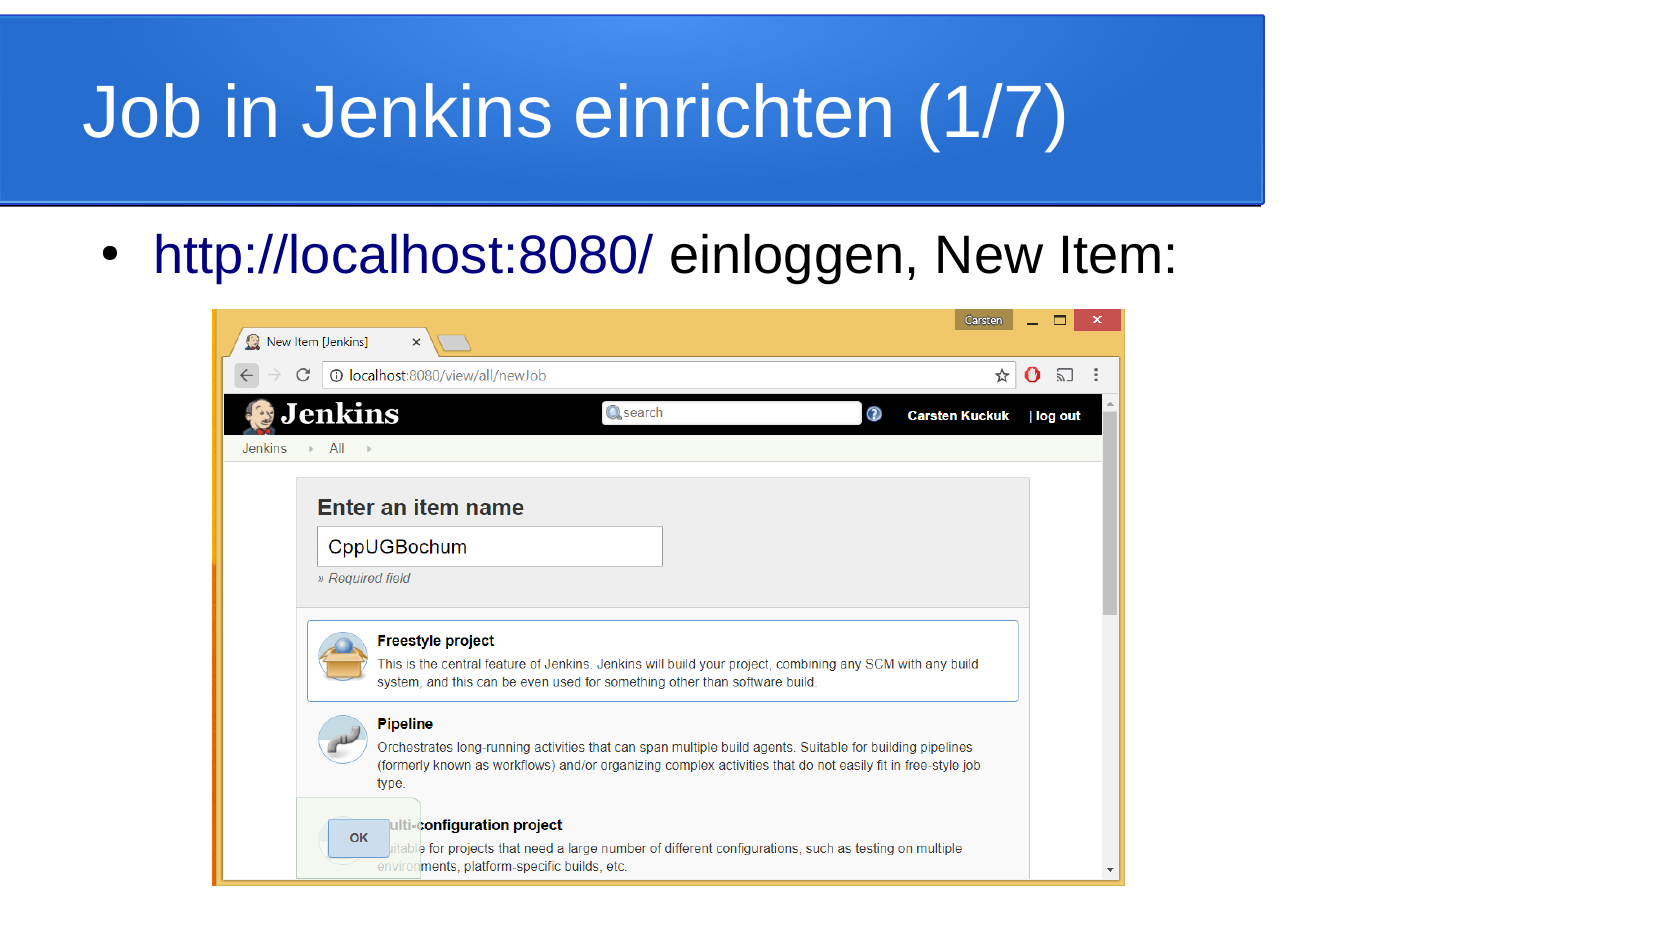

# Job in Jenkins einrichten (1/7)
http://localhost:8080/ einloggen, New Item: